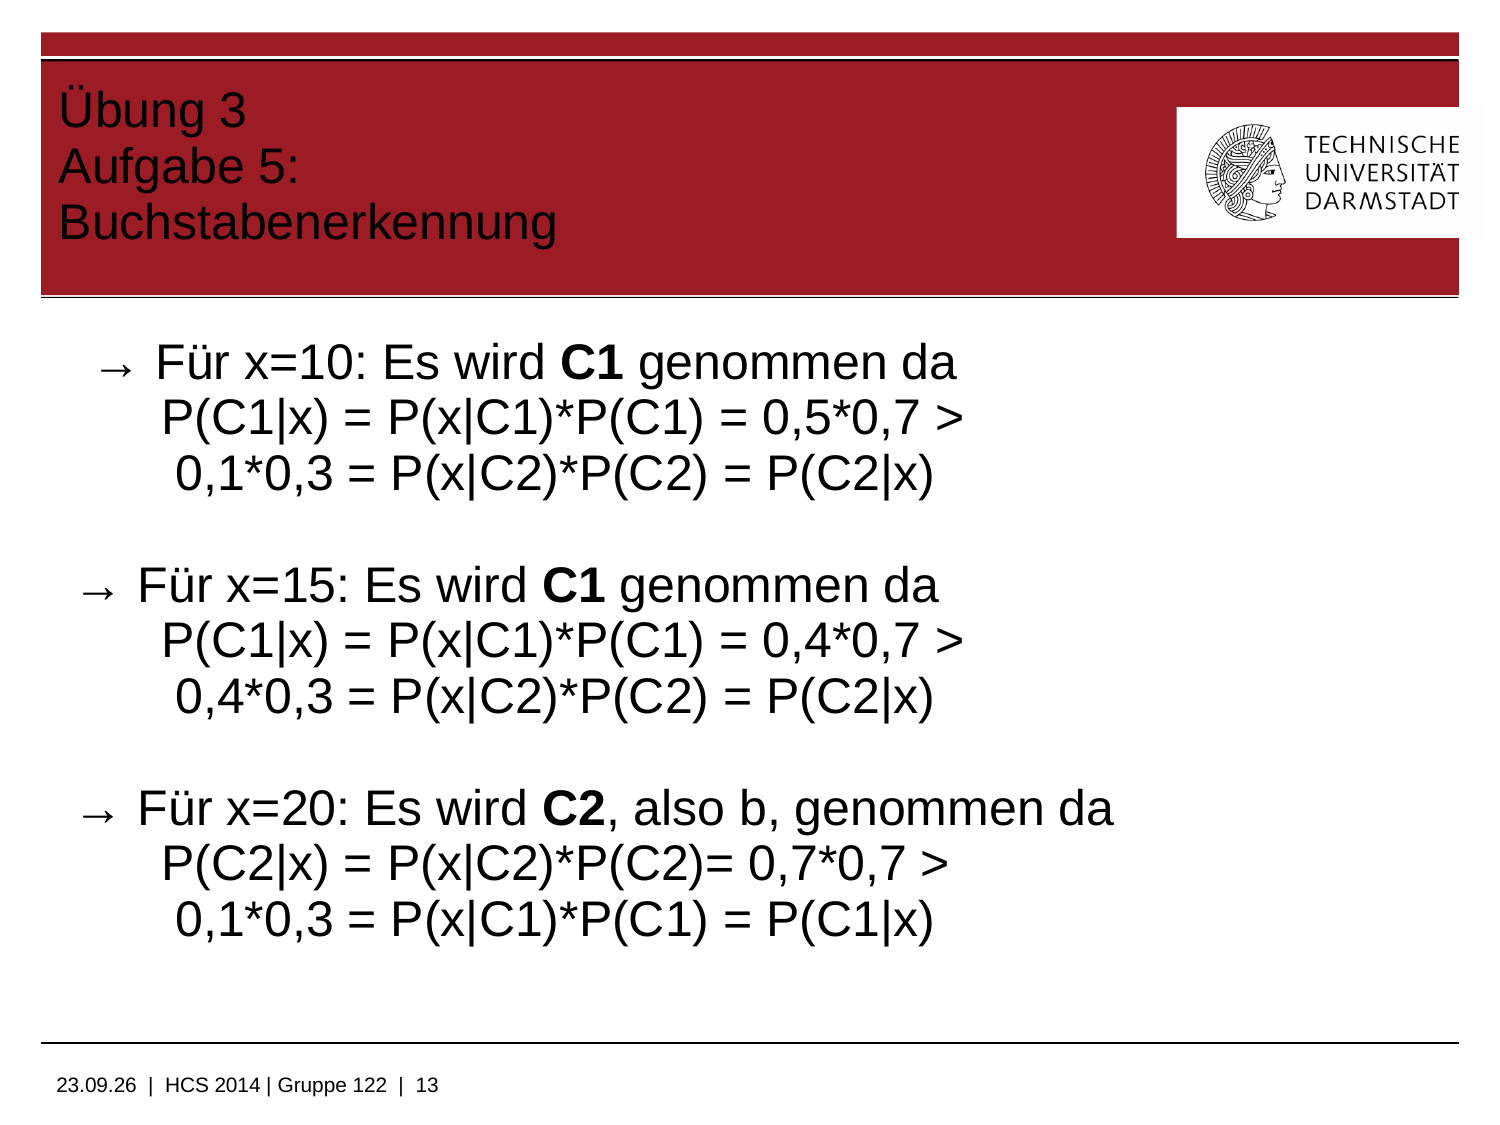

# Übung 3 Aufgabe 5: Buchstabenerkennung
→ Für x=10: Es wird C1 genommen da
	 P(C1|x) = P(x|C1)*P(C1) = 0,5*0,7 >
	 0,1*0,3 = P(x|C2)*P(C2) = P(C2|x)
→ Für x=15: Es wird C1 genommen da
	 P(C1|x) = P(x|C1)*P(C1) = 0,4*0,7 >
	 0,4*0,3 = P(x|C2)*P(C2) = P(C2|x)
→ Für x=20: Es wird C2, also b, genommen da
	 P(C2|x) = P(x|C2)*P(C2)= 0,7*0,7 >
	 0,1*0,3 = P(x|C1)*P(C1) = P(C1|x)